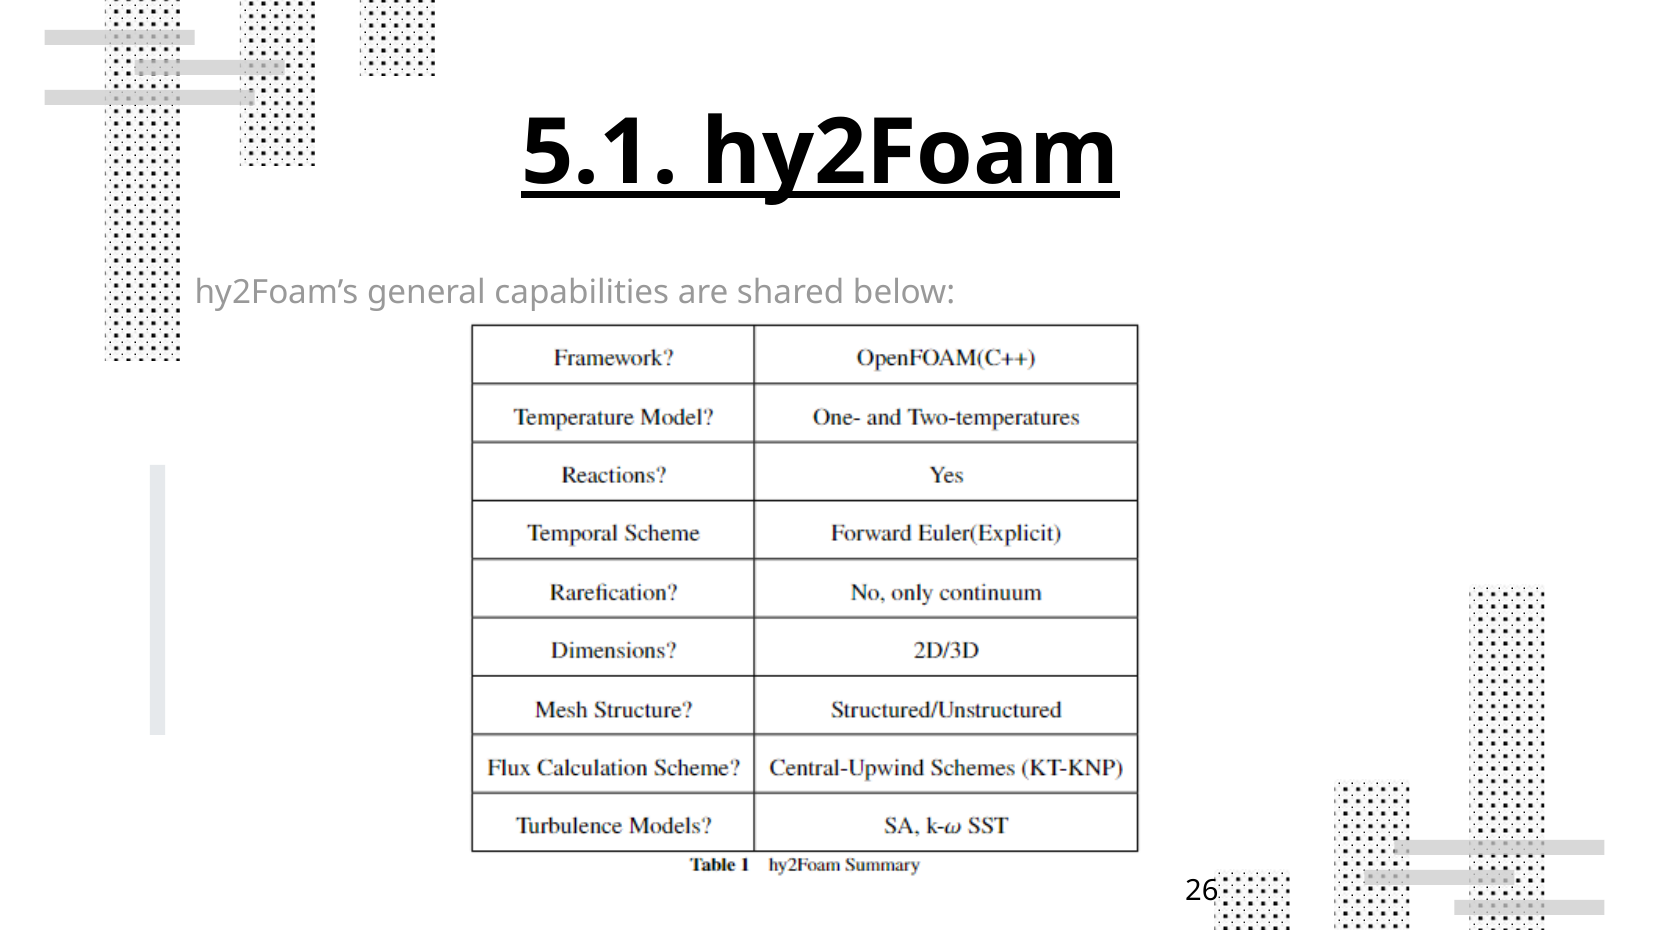

# 5.1. hy2Foam
hy2Foam’s general capabilities are shared below:
26